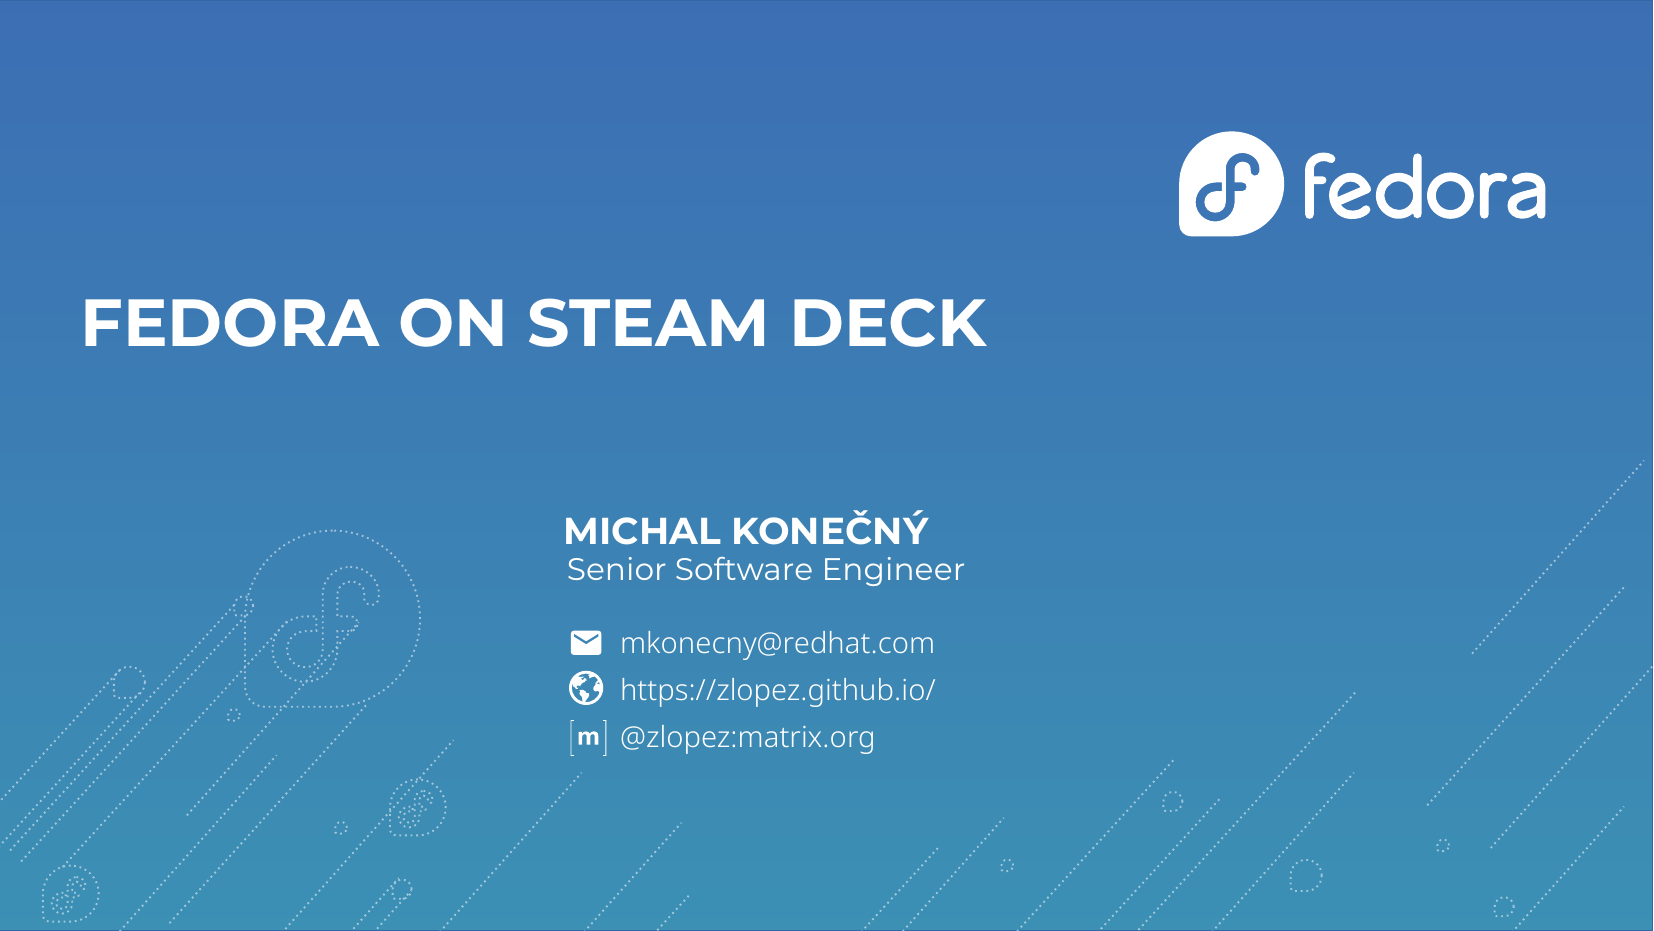

# Fedora on Steam Deck
Michal Konečný
Senior Software Engineer
mkonecny@redhat.com
https://zlopez.github.io/
@Zlopez:matrix.org
Extra icons: